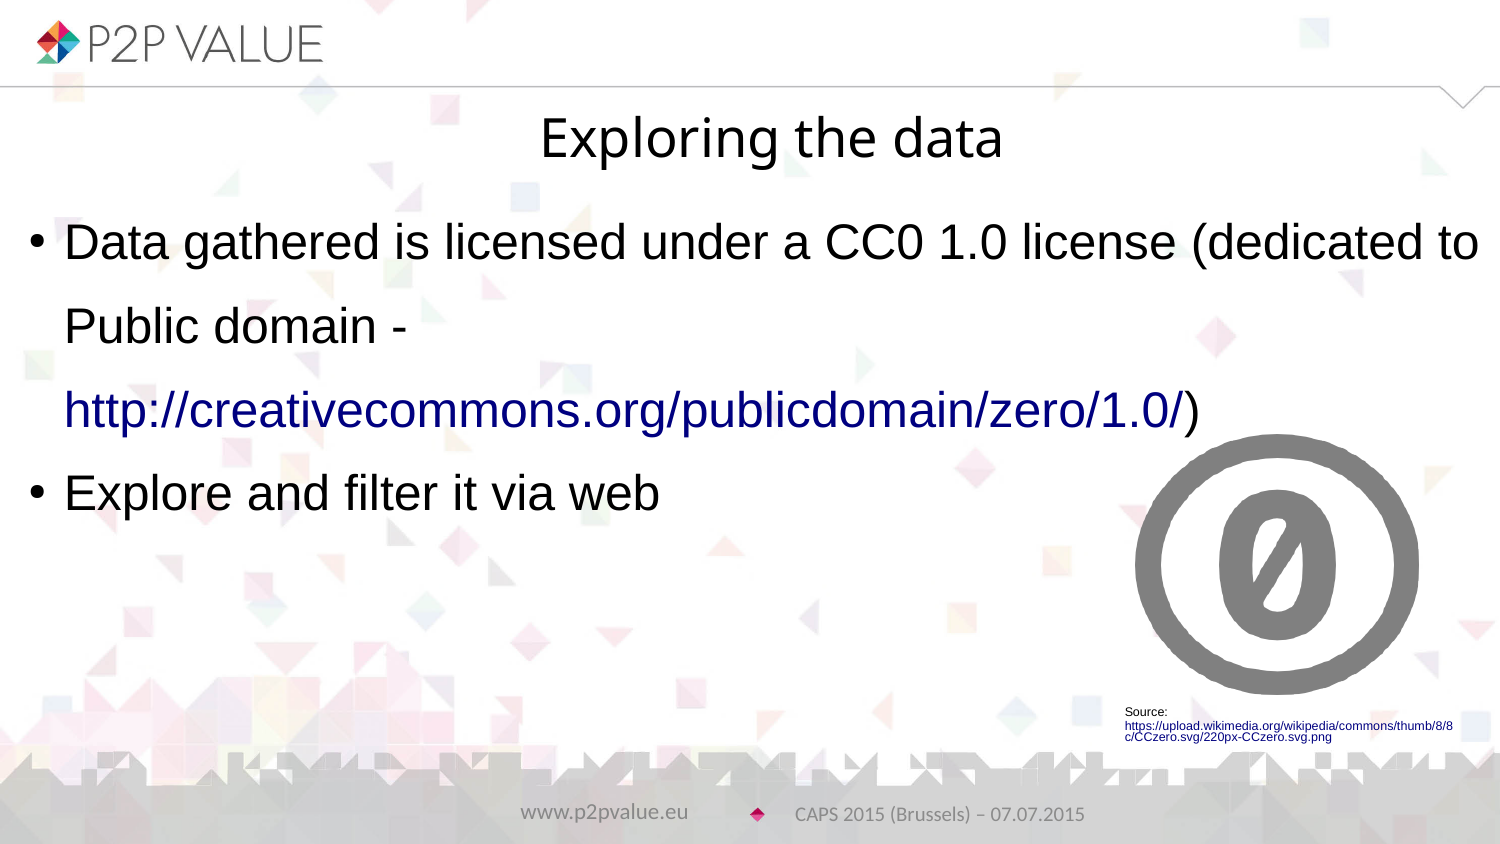

# Exploring the data
Data gathered is licensed under a CC0 1.0 license (dedicated to Public domain -http://creativecommons.org/publicdomain/zero/1.0/)
Explore and filter it via web
Source: https://upload.wikimedia.org/wikipedia/commons/thumb/8/8c/CCzero.svg/220px-CCzero.svg.png
www.p2pvalue.eu
CAPS 2015 (Brussels) – 07.07.2015